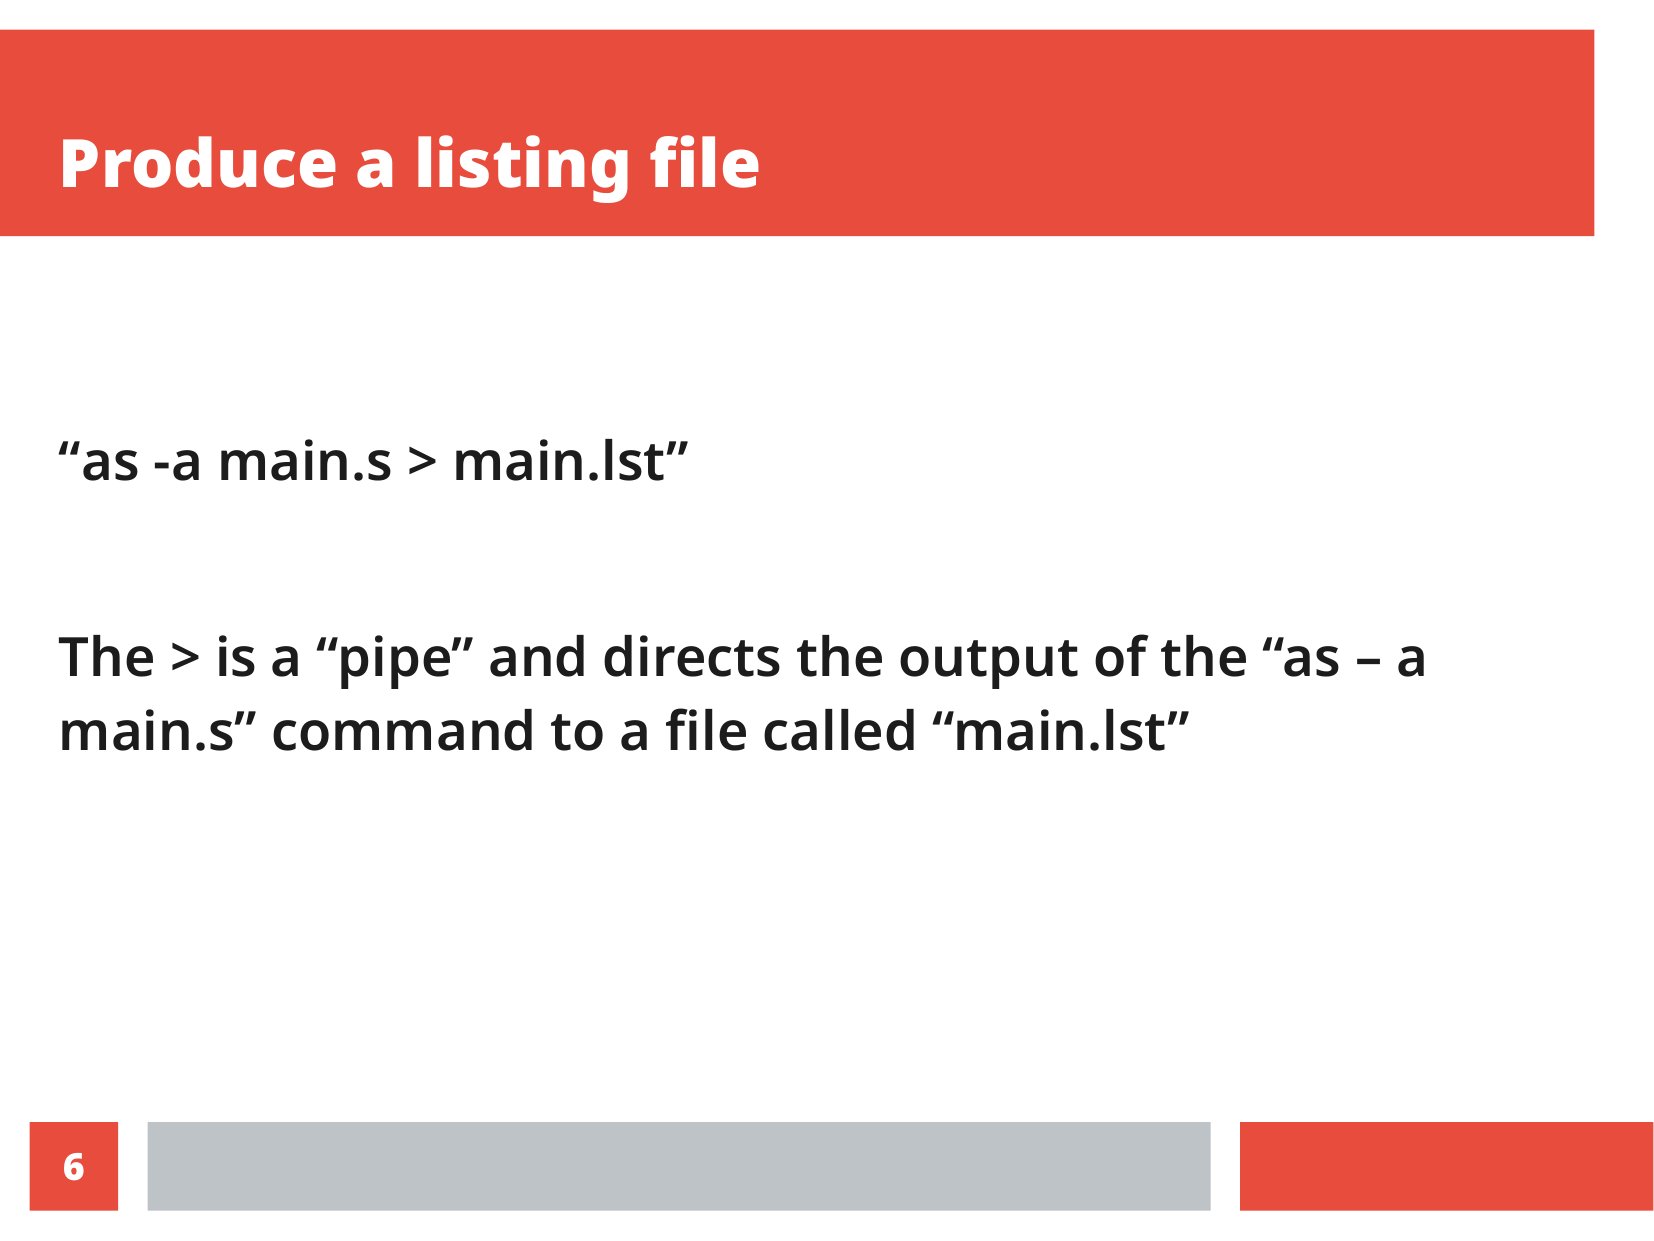

# Produce a listing file
“as -a main.s > main.lst”
The > is a “pipe” and directs the output of the “as – a main.s” command to a file called “main.lst”
6